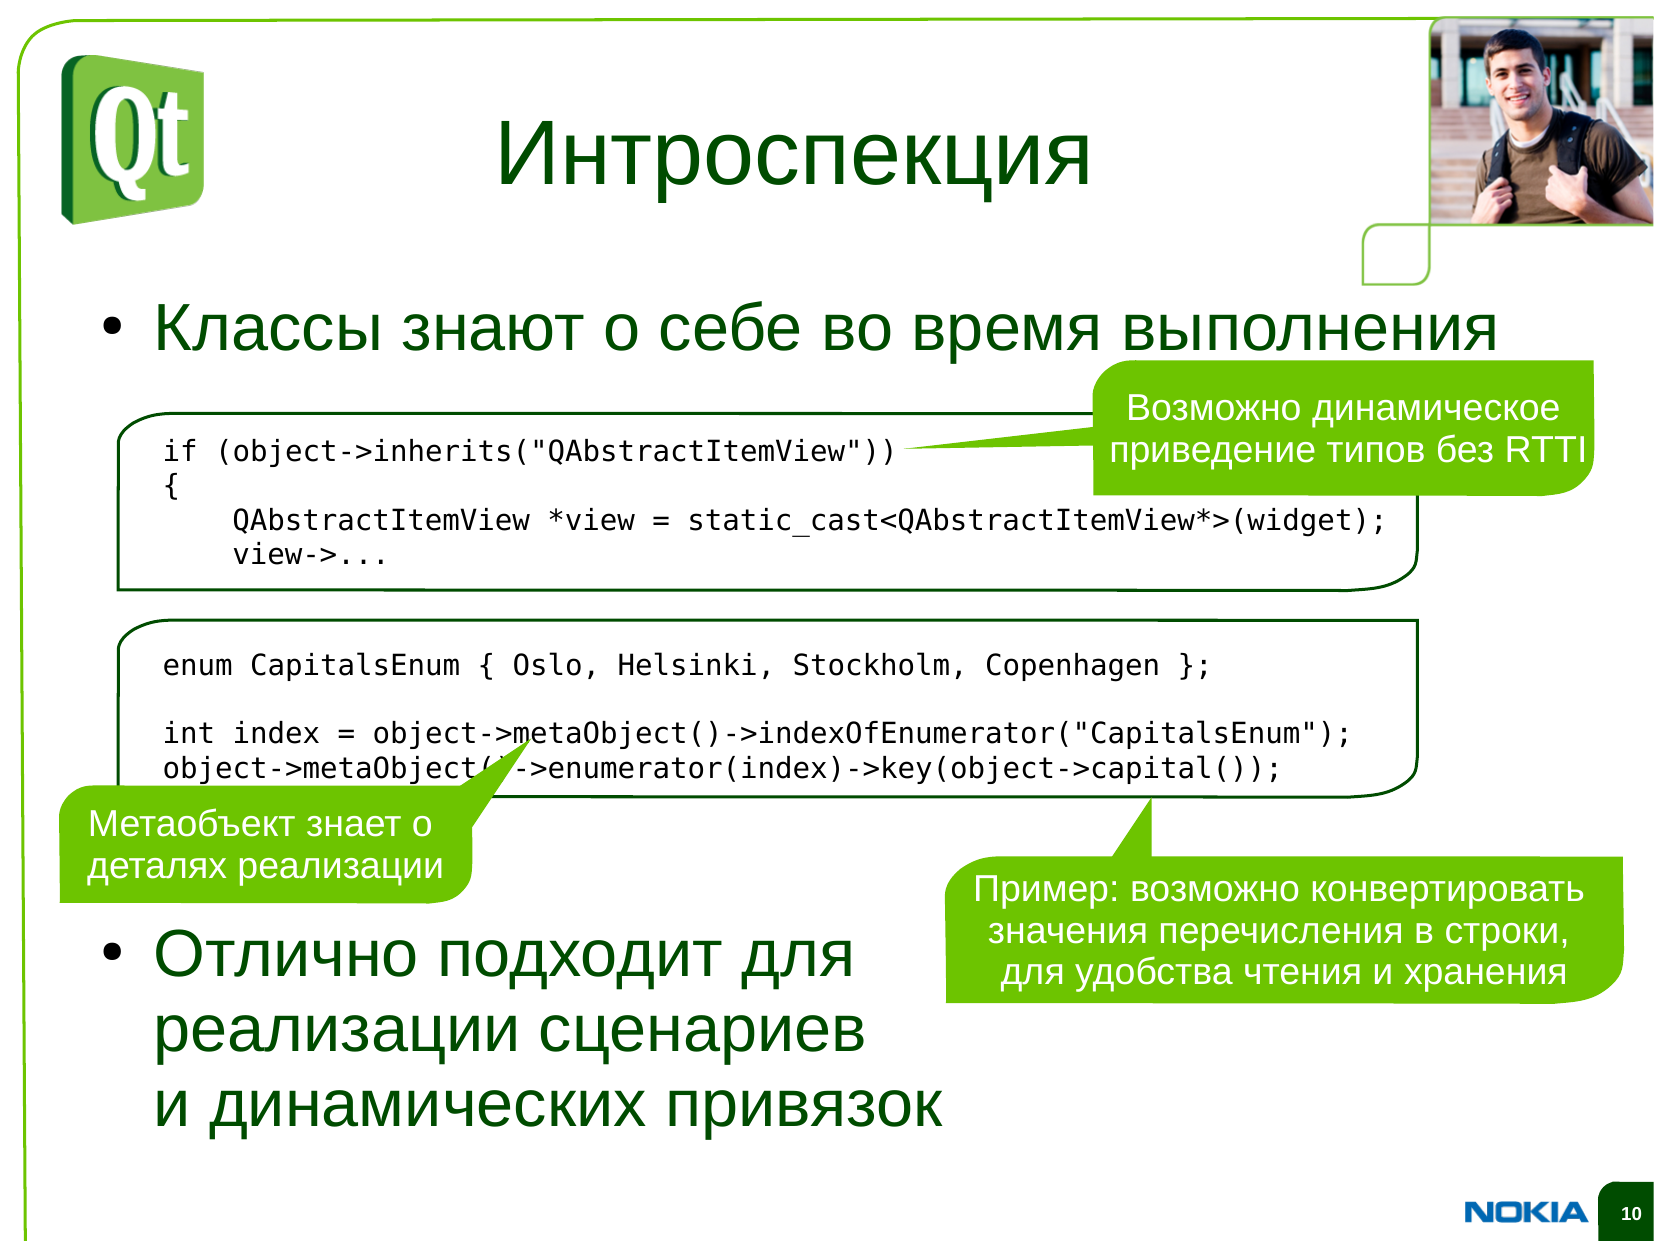

# Интроспекция
Классы знают о себе во время выполнения
Отлично подходит для
реализации сценариев
и динамических привязок
Возможно динамическое
 приведение типов без RTTI
if (object->inherits("QAbstractItemView"))
{
 QAbstractItemView *view = static_cast<QAbstractItemView*>(widget);
 view->...
enum CapitalsEnum { Oslo, Helsinki, Stockholm, Copenhagen };
int index = object->metaObject()->indexOfEnumerator("CapitalsEnum");
object->metaObject()->enumerator(index)->key(object->capital());
Метаобъект знает о
деталях реализации
Пример: возможно конвертировать
значения перечисления в строки,
для удобства чтения и хранения